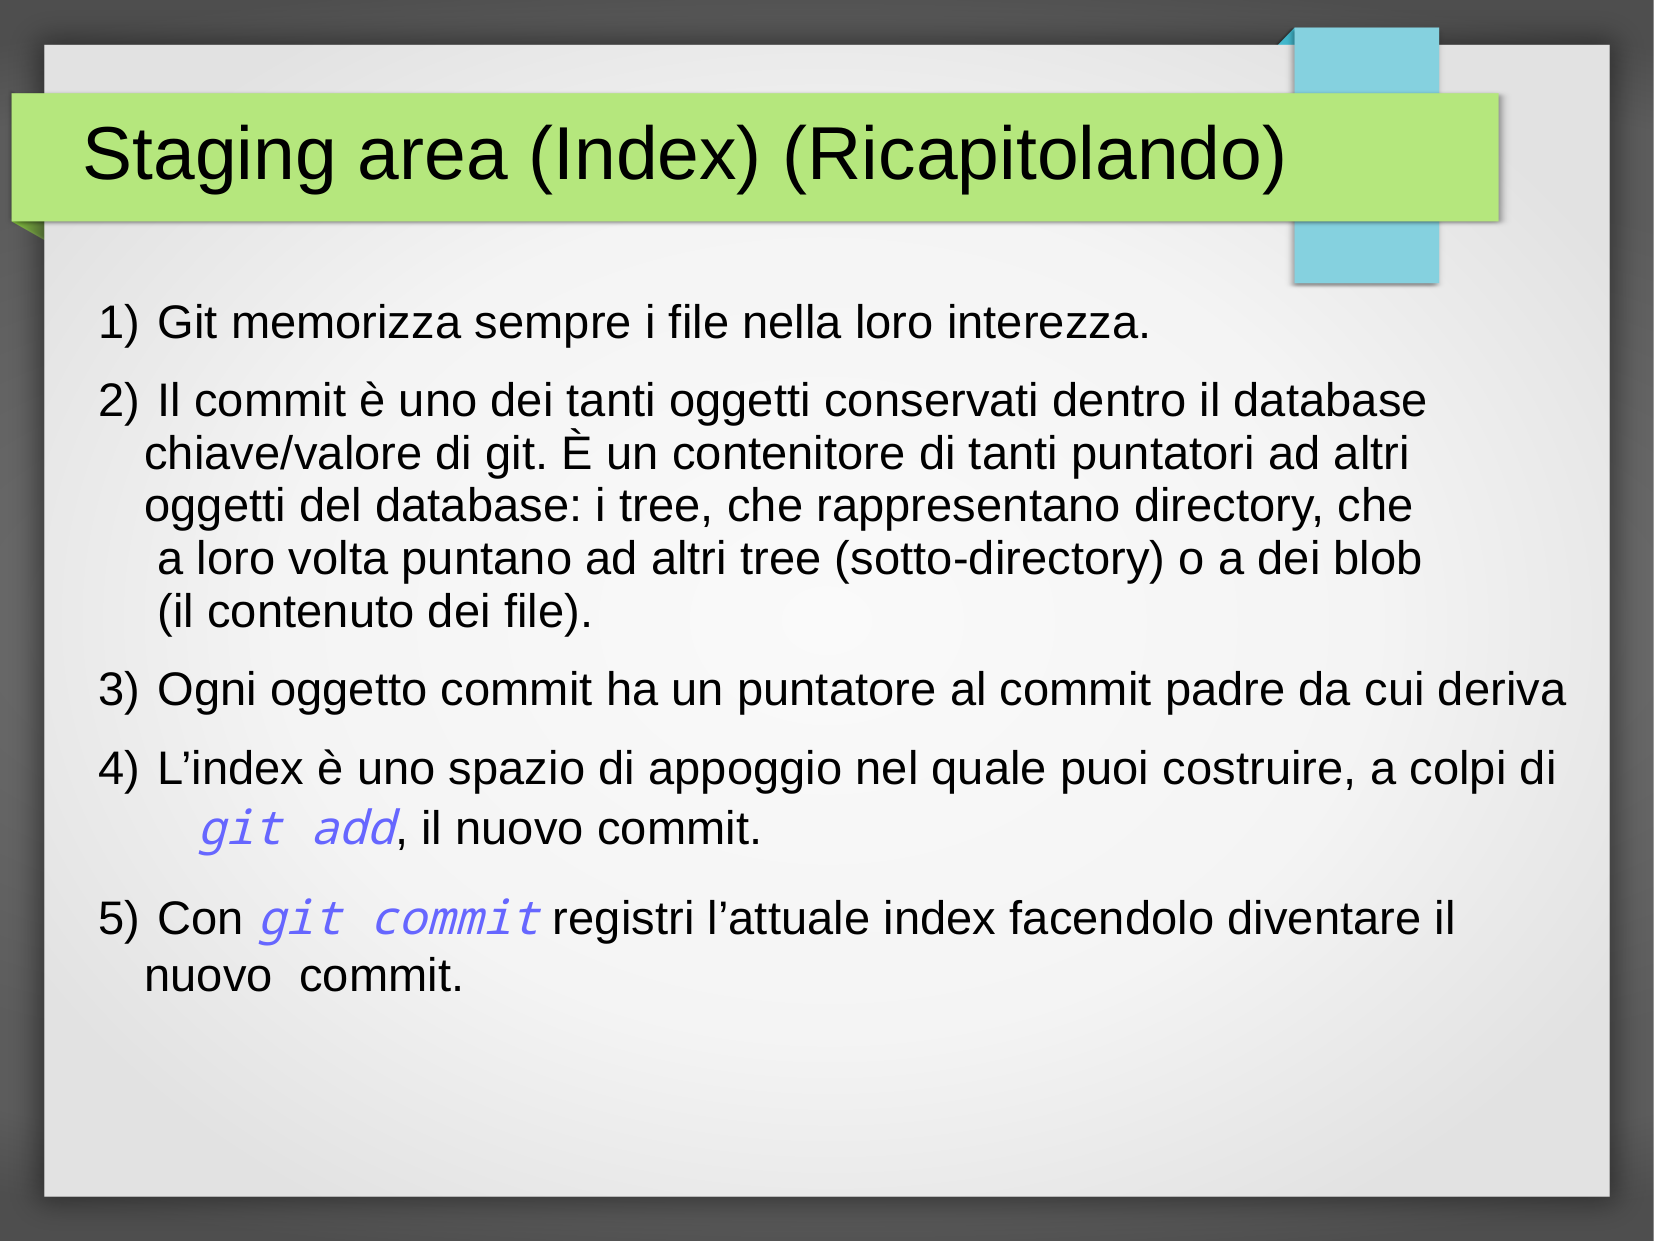

# Staging area (Index) (Ricapitolando)
 Git memorizza sempre i file nella loro interezza.
 Il commit è uno dei tanti oggetti conservati dentro il database chiave/valore di git. È un contenitore di tanti puntatori ad altri oggetti del database: i tree, che rappresentano directory, che a loro volta puntano ad altri tree (sotto-directory) o a dei blob (il contenuto dei file).
 Ogni oggetto commit ha un puntatore al commit padre da cui deriva
 L’index è uno spazio di appoggio nel quale puoi costruire, a colpi di git add, il nuovo commit.
 Con git commit registri l’attuale index facendolo diventare il nuovo commit.